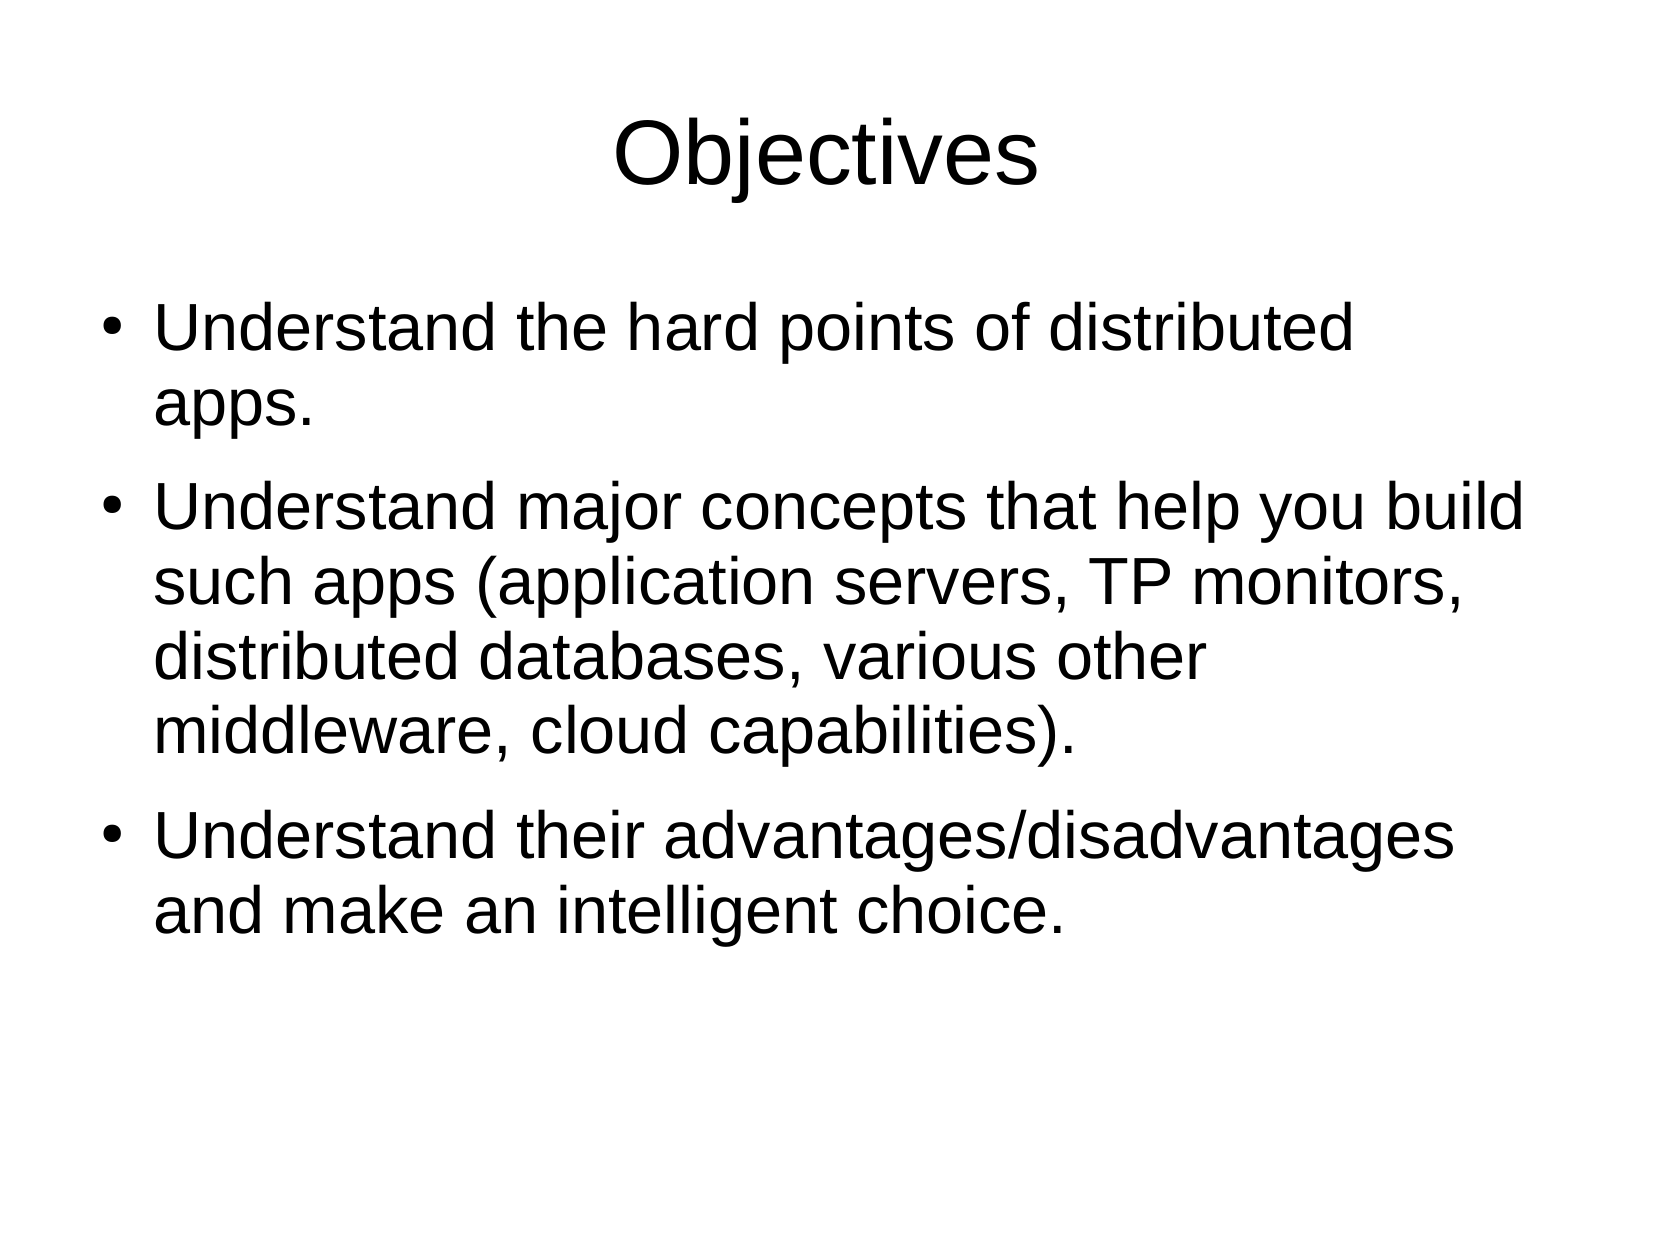

# Objectives
Understand the hard points of distributed apps.
Understand major concepts that help you build such apps (application servers, TP monitors, distributed databases, various other middleware, cloud capabilities).
Understand their advantages/disadvantages and make an intelligent choice.